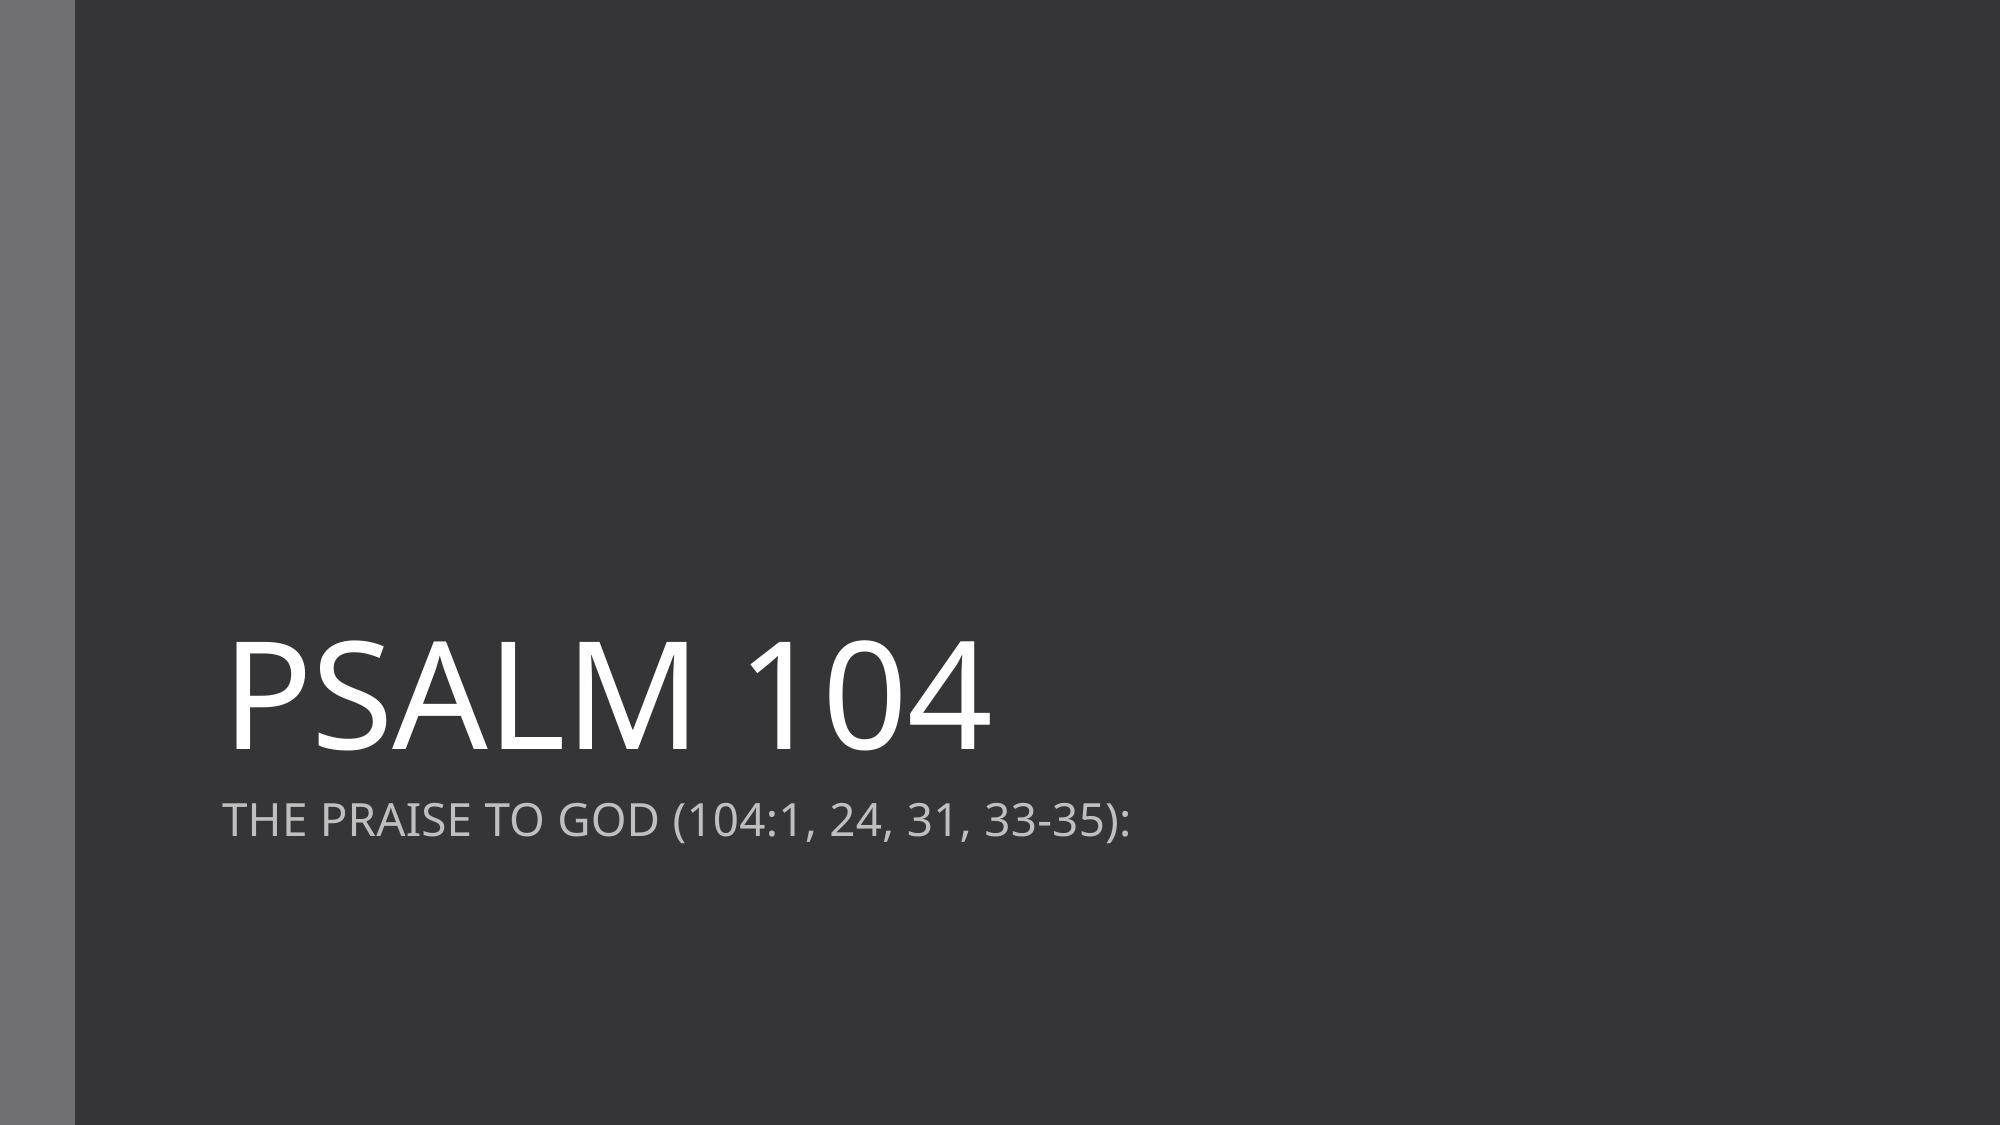

# PSALM 104
THE PRAISE TO GOD (104:1, 24, 31, 33-35):